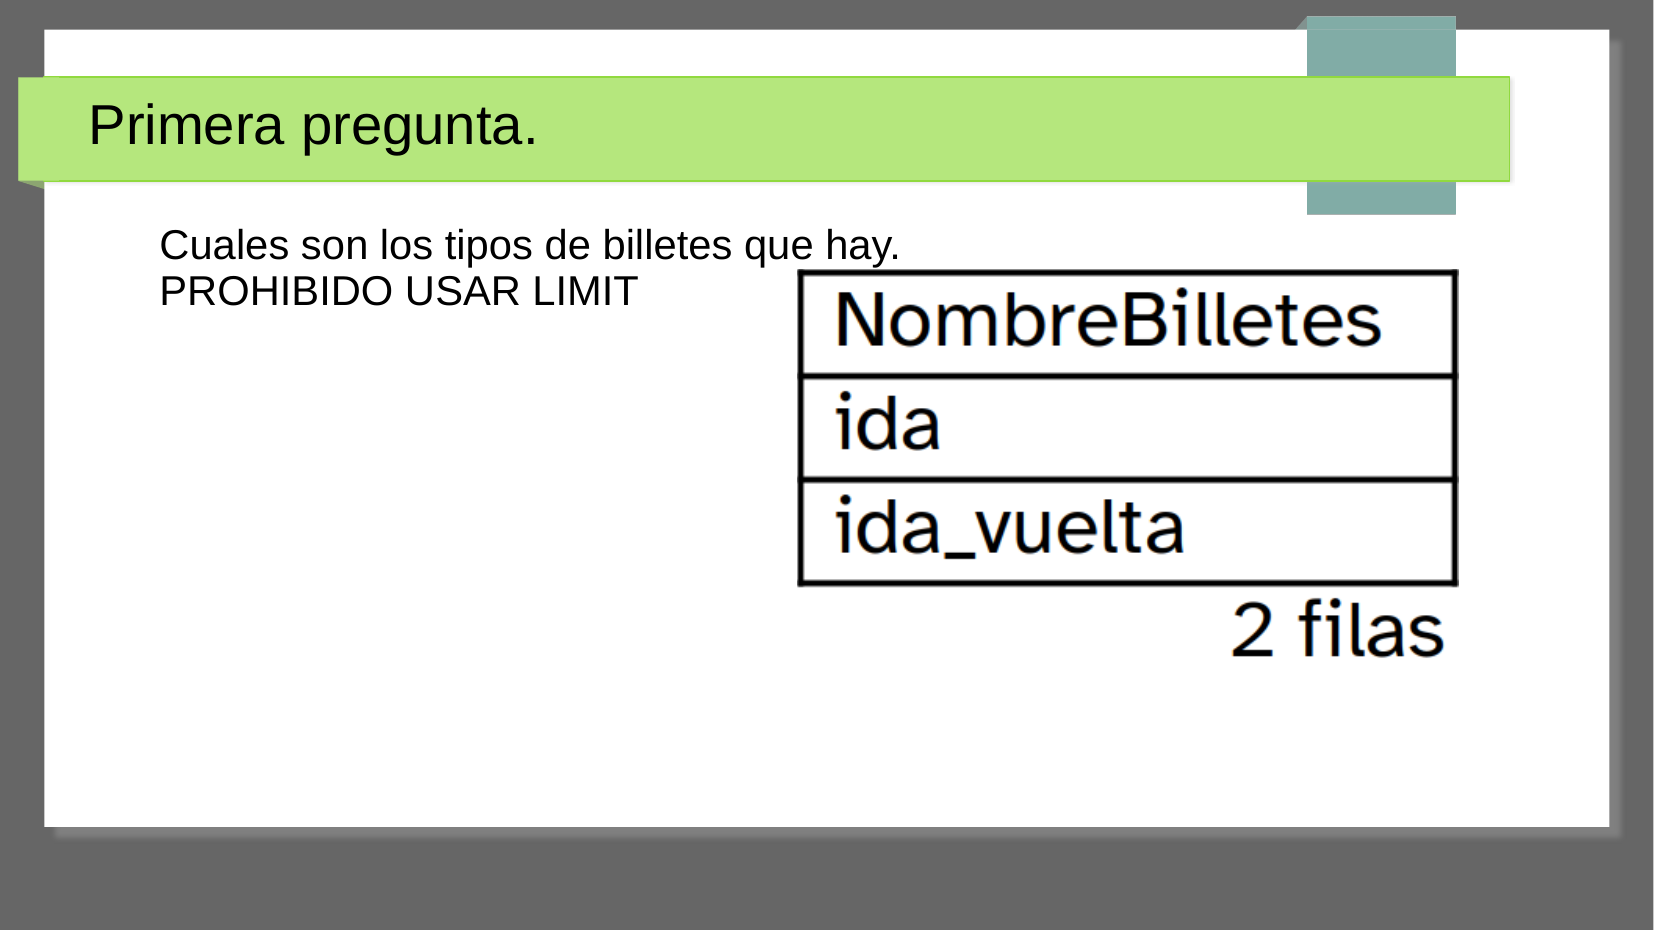

# Primera pregunta.
Cuales son los tipos de billetes que hay.
PROHIBIDO USAR LIMIT